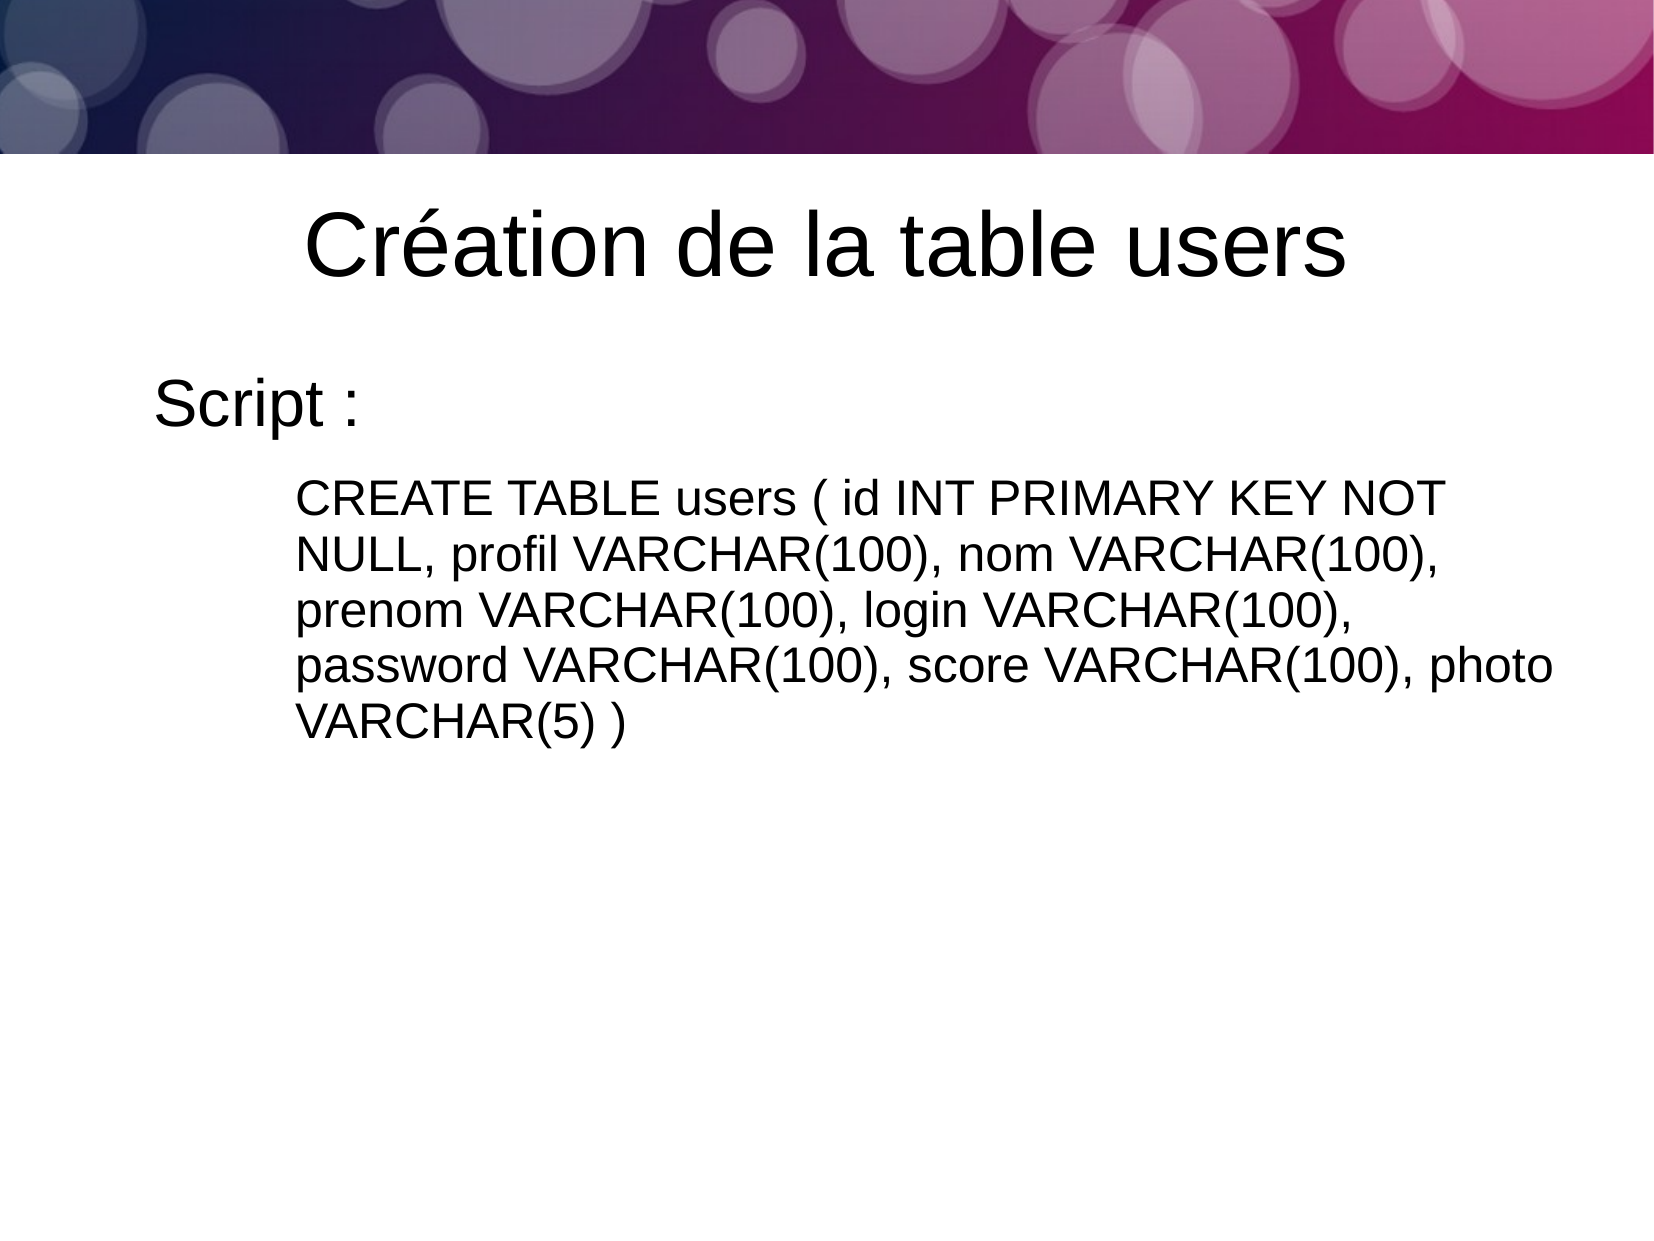

# Création de la table users
Script :
CREATE TABLE users ( id INT PRIMARY KEY NOT NULL, profil VARCHAR(100), nom VARCHAR(100), prenom VARCHAR(100), login VARCHAR(100), password VARCHAR(100), score VARCHAR(100), photo VARCHAR(5) )